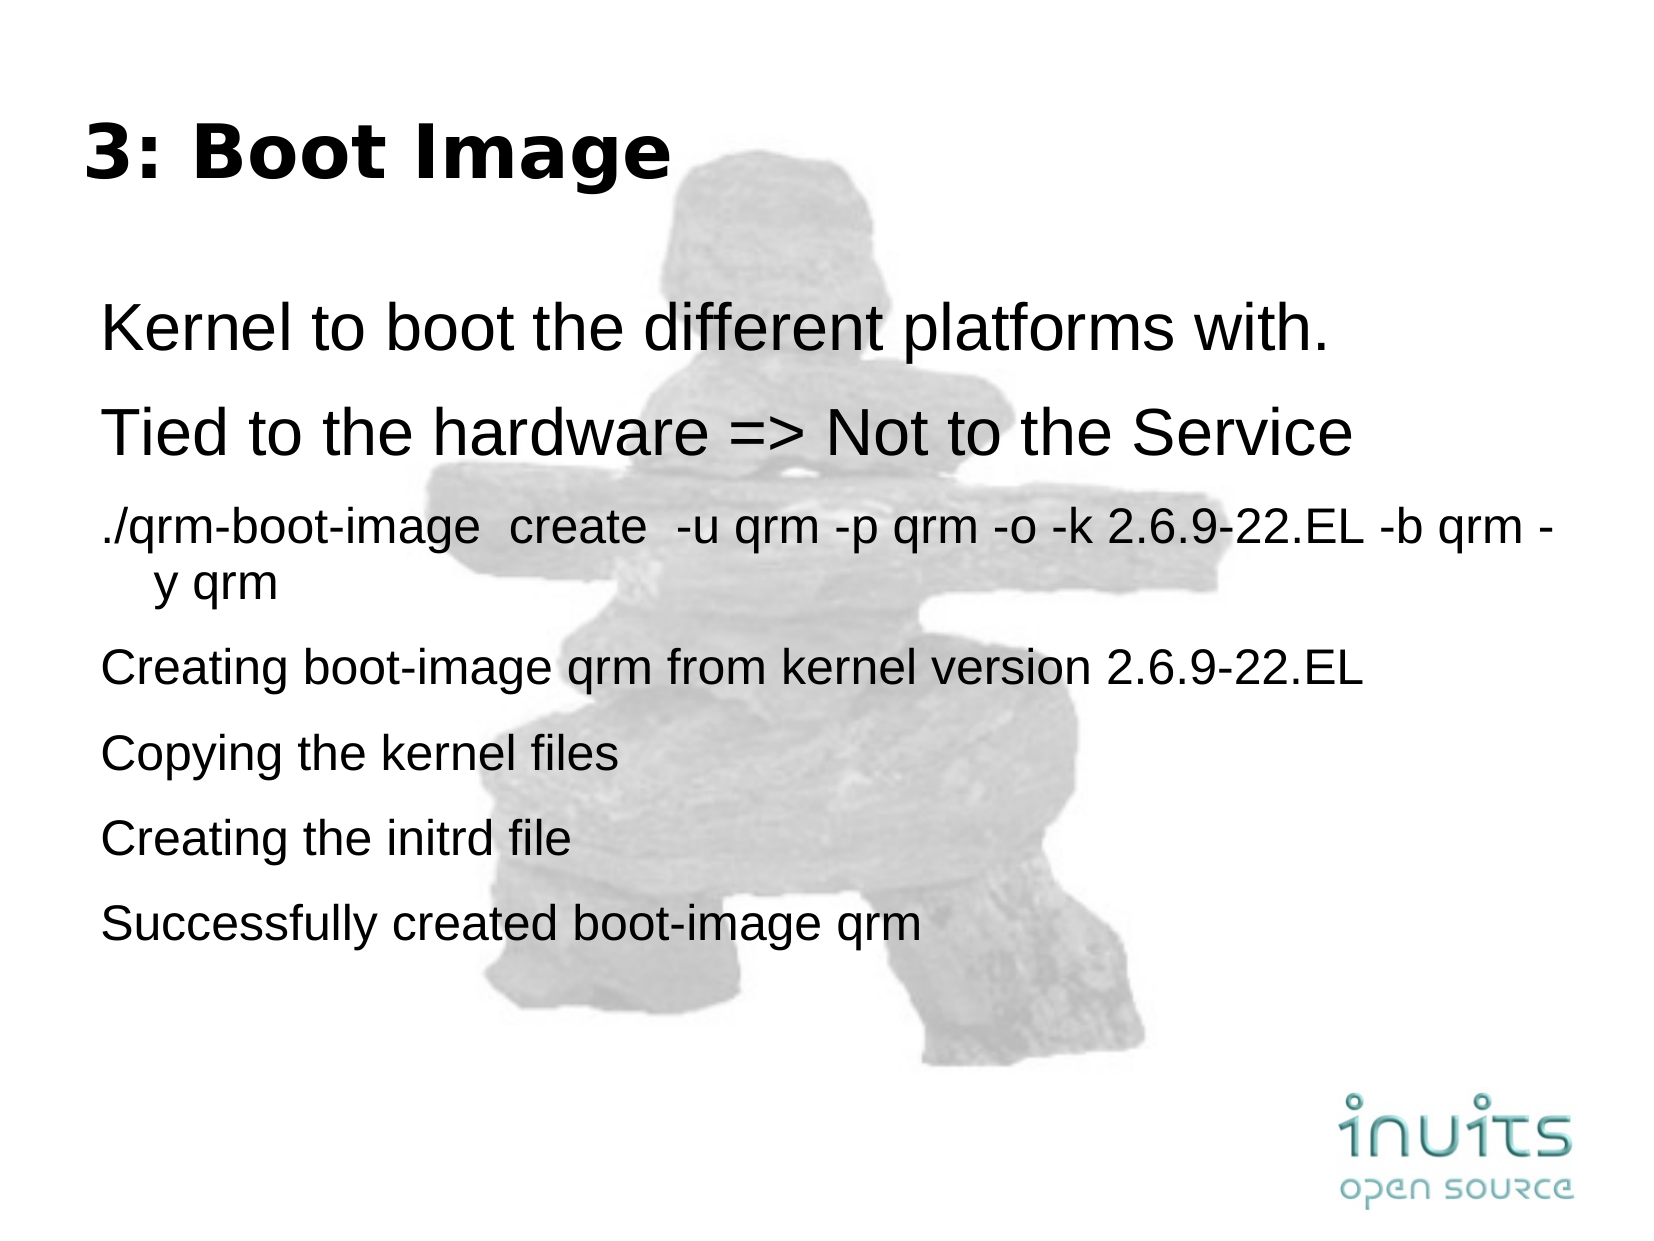

# 3: Boot Image
Kernel to boot the different platforms with.
Tied to the hardware => Not to the Service
./qrm-boot-image create -u qrm -p qrm -o -k 2.6.9-22.EL -b qrm -y qrm
Creating boot-image qrm from kernel version 2.6.9-22.EL
Copying the kernel files
Creating the initrd file
Successfully created boot-image qrm